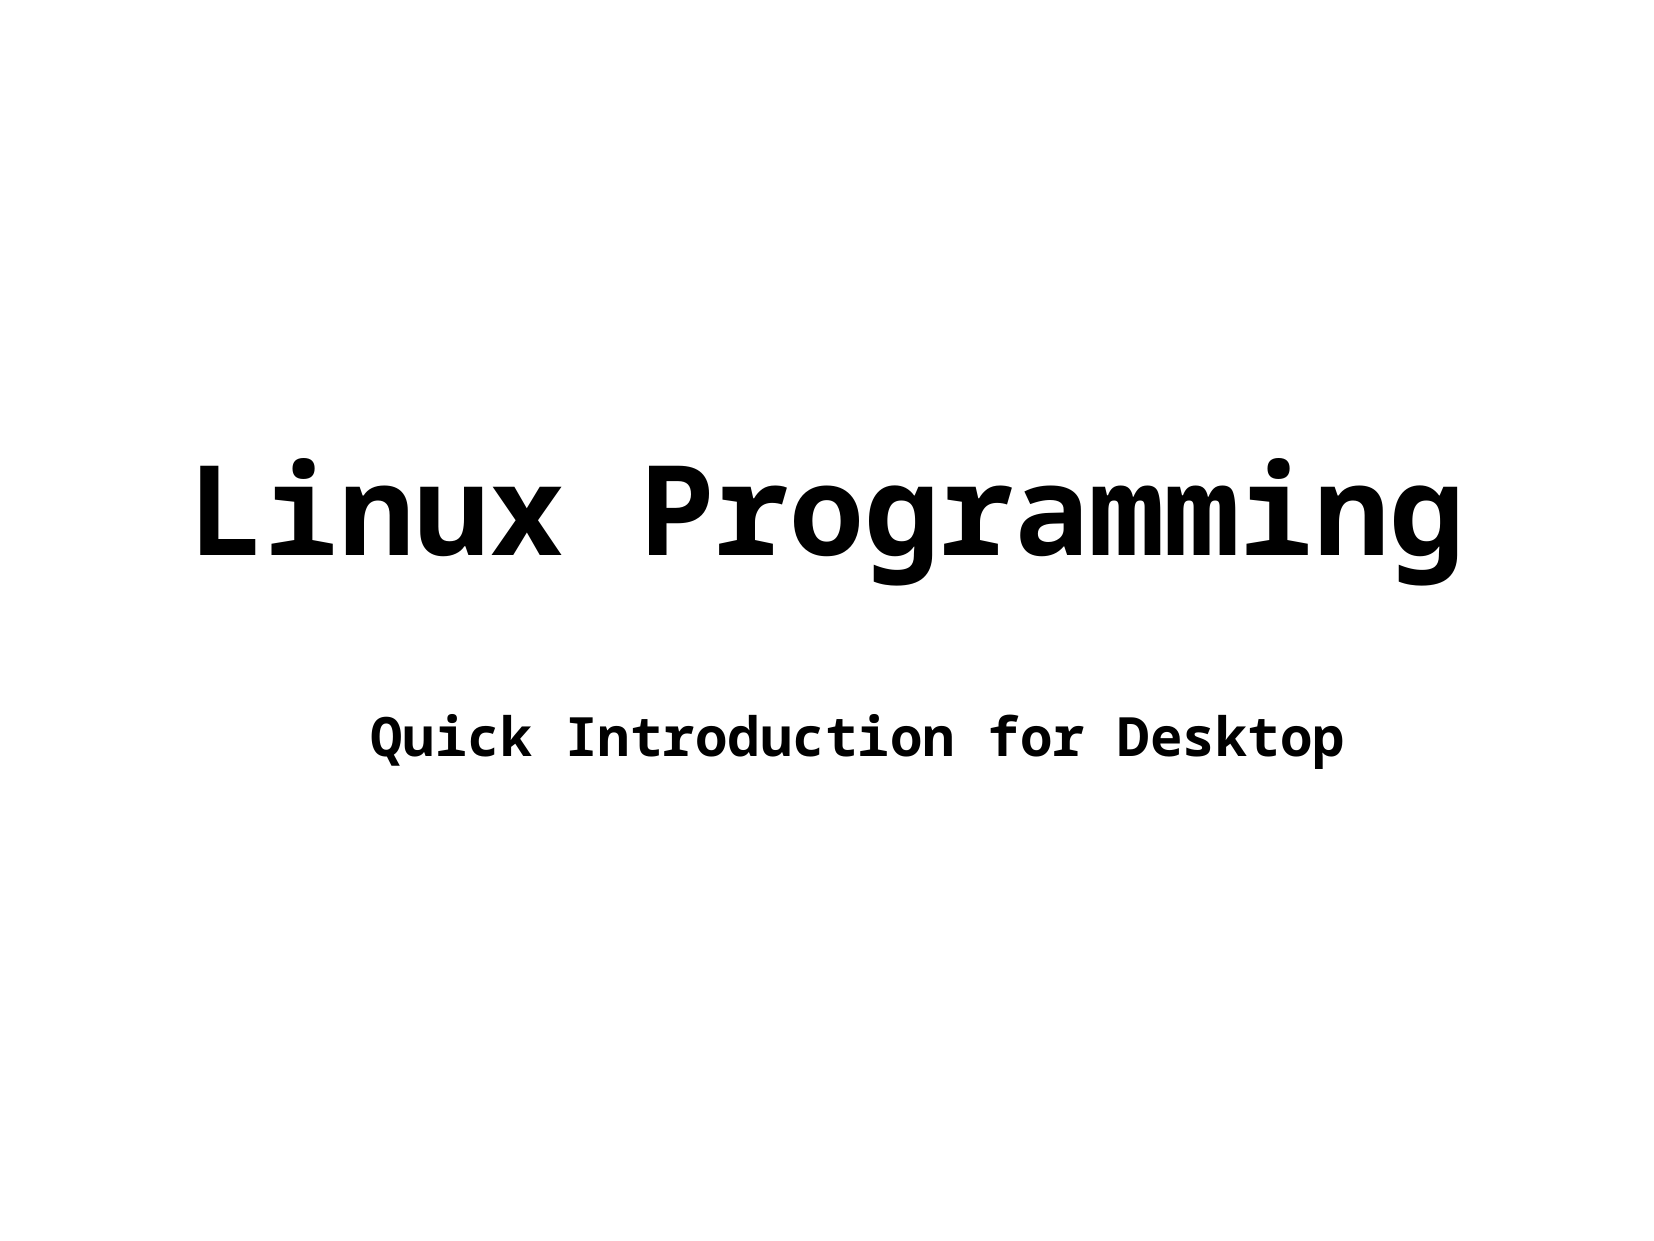

# Linux Programming
Quick Introduction for Desktop